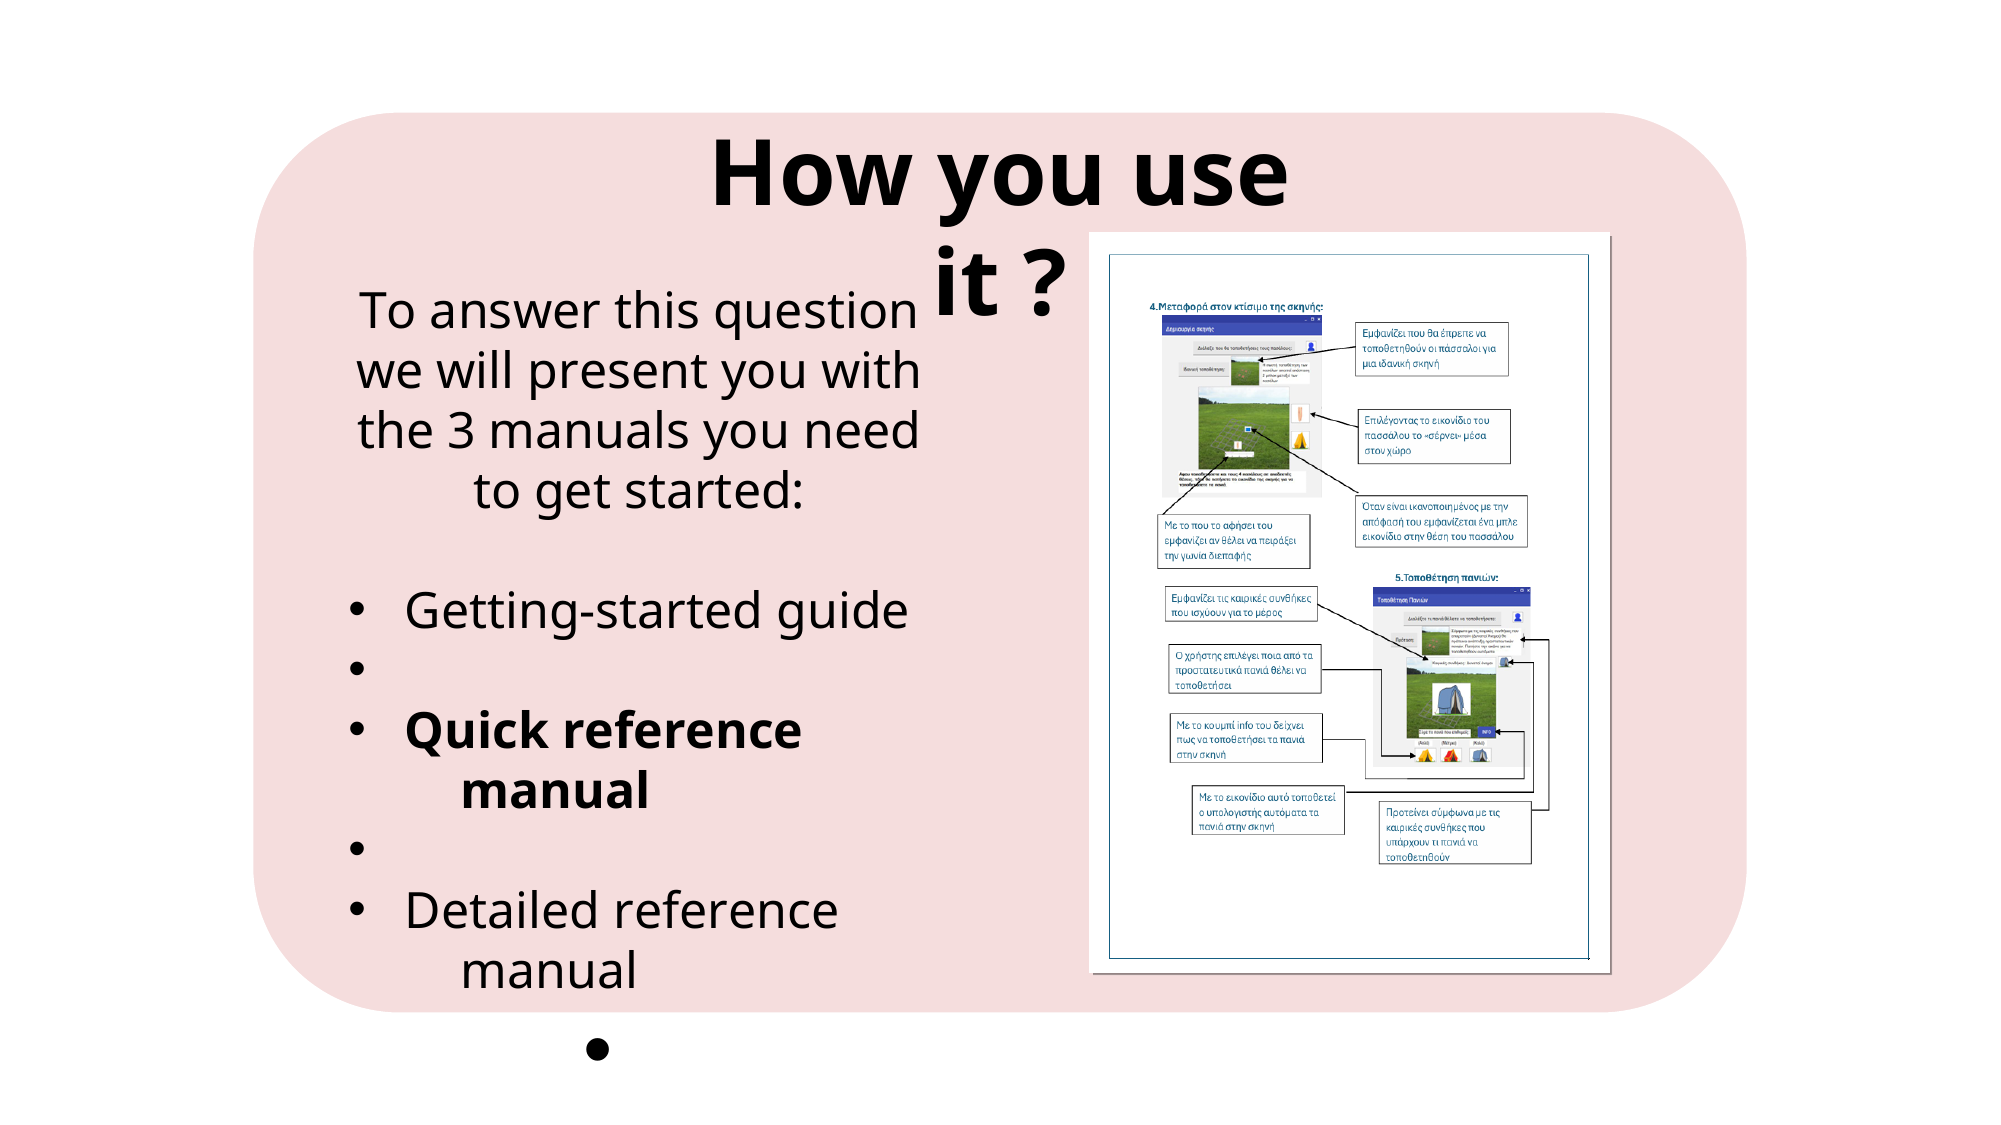

How you use it ?
To answer this question we will present you with the 3 manuals you need to get started:
Getting-started guide
Quick reference manual
Detailed reference manual